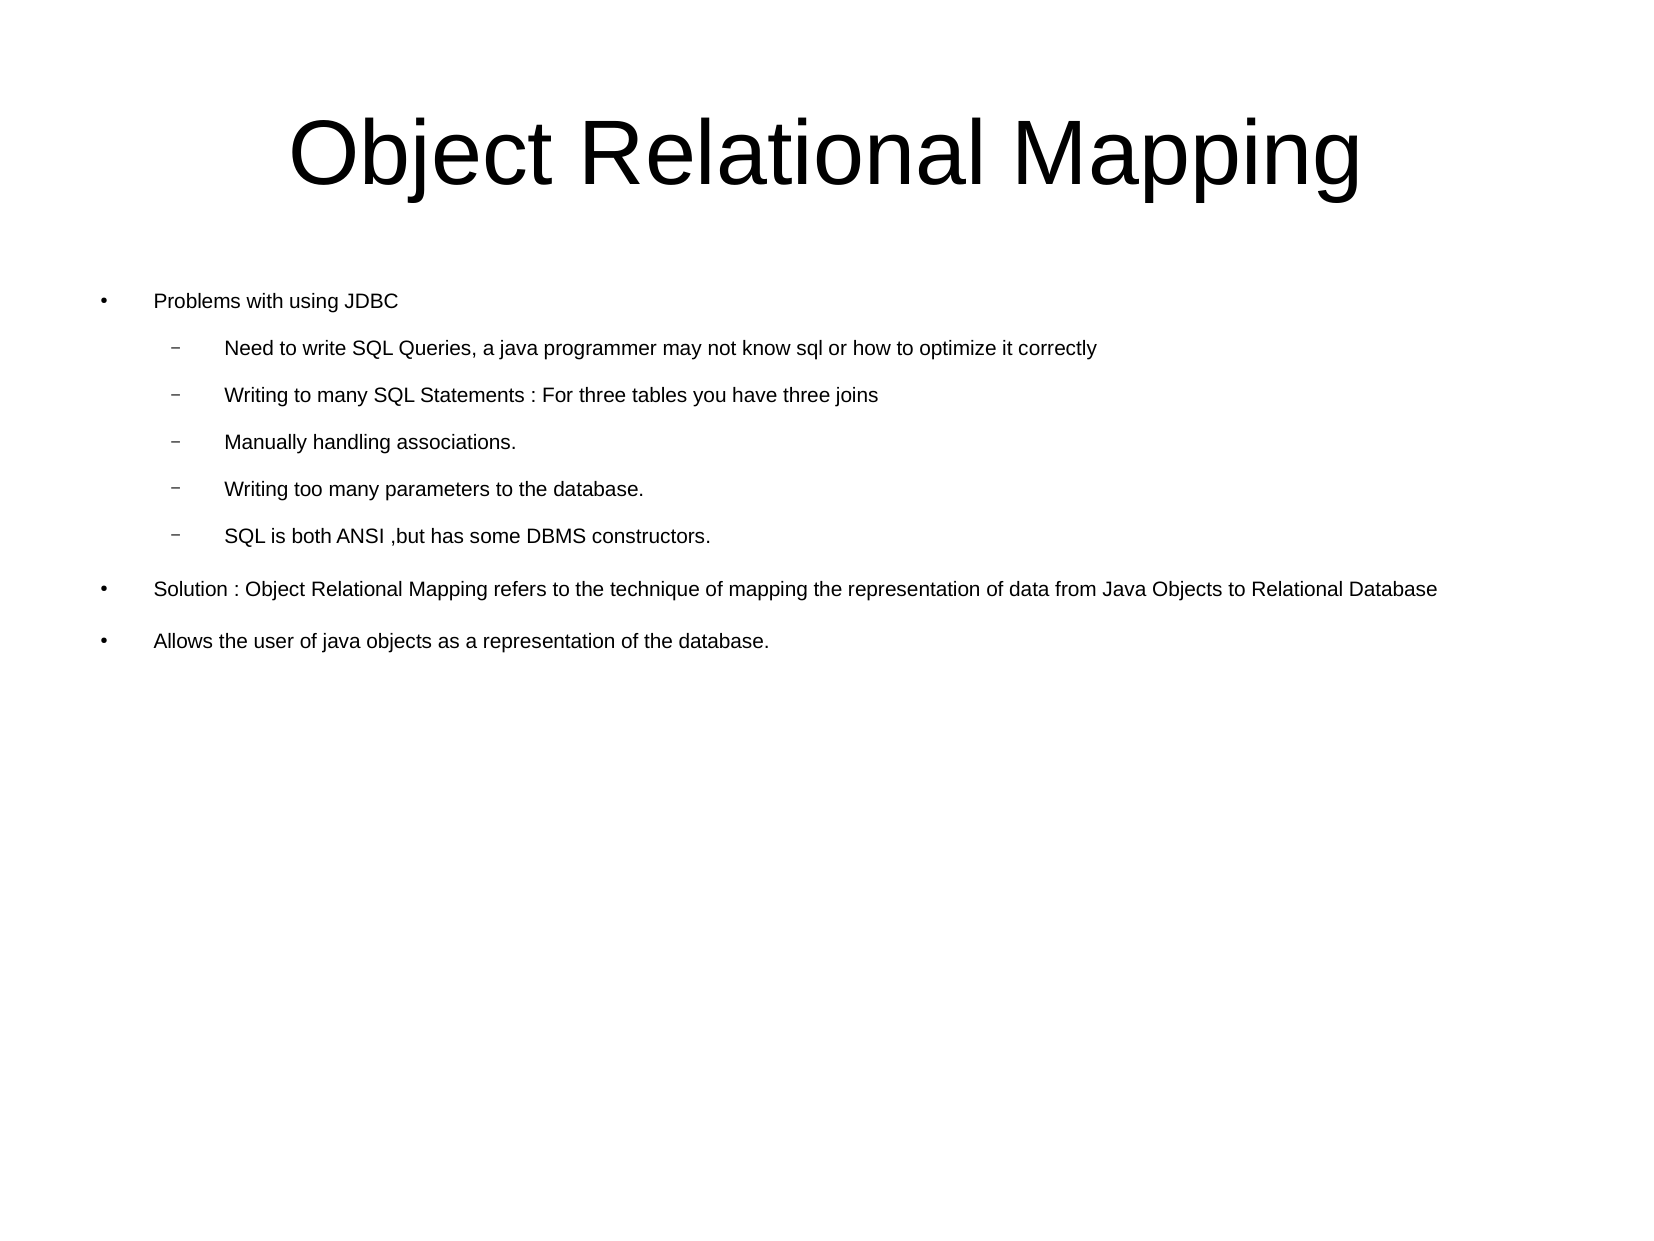

# Object Relational Mapping
Problems with using JDBC
Need to write SQL Queries, a java programmer may not know sql or how to optimize it correctly
Writing to many SQL Statements : For three tables you have three joins
Manually handling associations.
Writing too many parameters to the database.
SQL is both ANSI ,but has some DBMS constructors.
Solution : Object Relational Mapping refers to the technique of mapping the representation of data from Java Objects to Relational Database
Allows the user of java objects as a representation of the database.